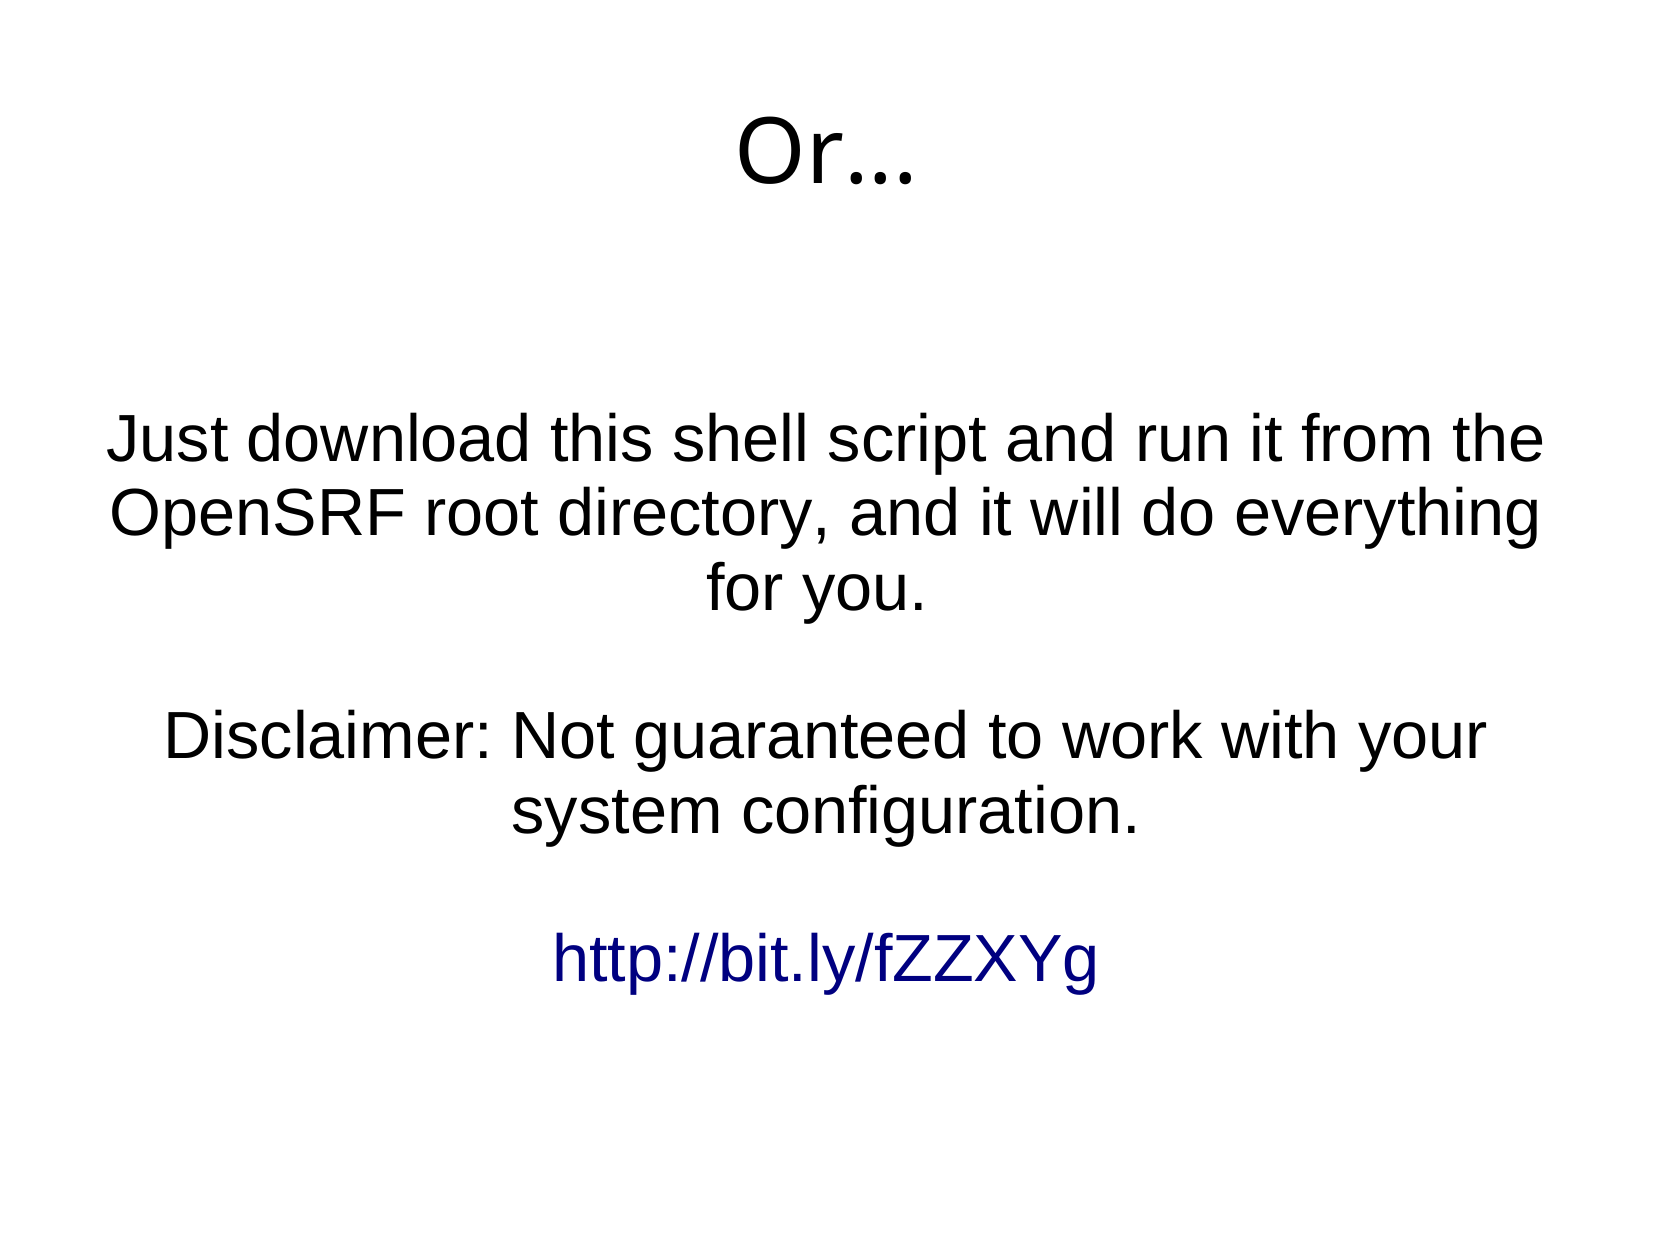

# Or...
Just download this shell script and run it from the OpenSRF root directory, and it will do everything for you.
Disclaimer: Not guaranteed to work with your system configuration.
http://bit.ly/fZZXYg